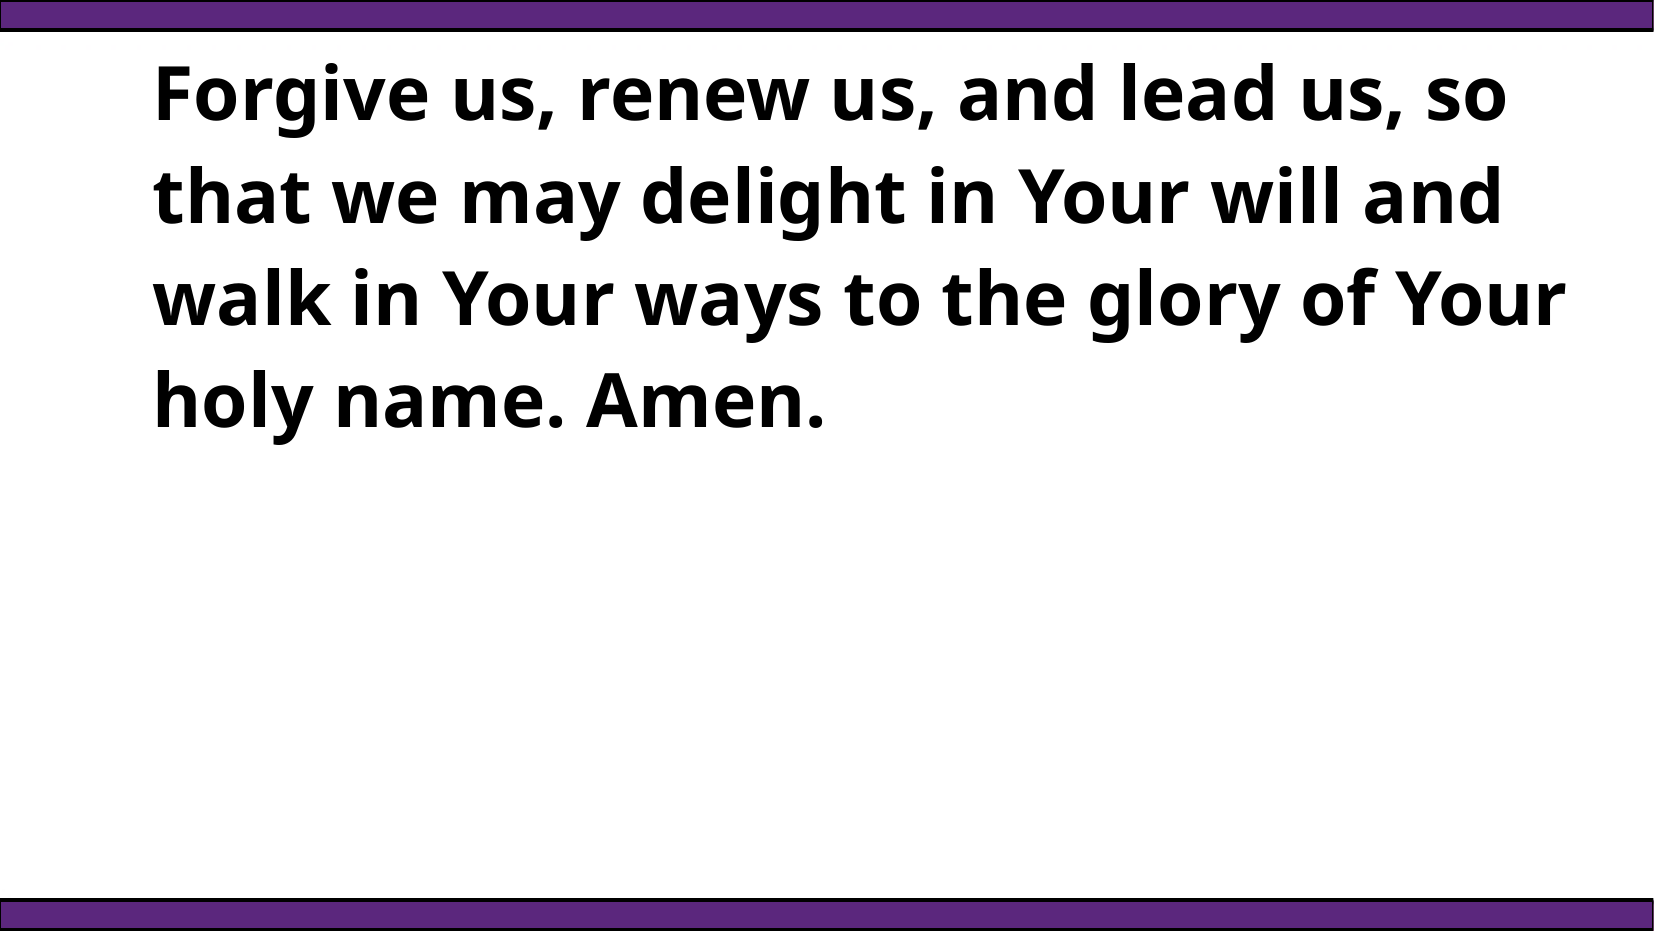

Forgive us, renew us, and lead us, so
 that we may delight in Your will and
 walk in Your ways to the glory of Your
 holy name. Amen.